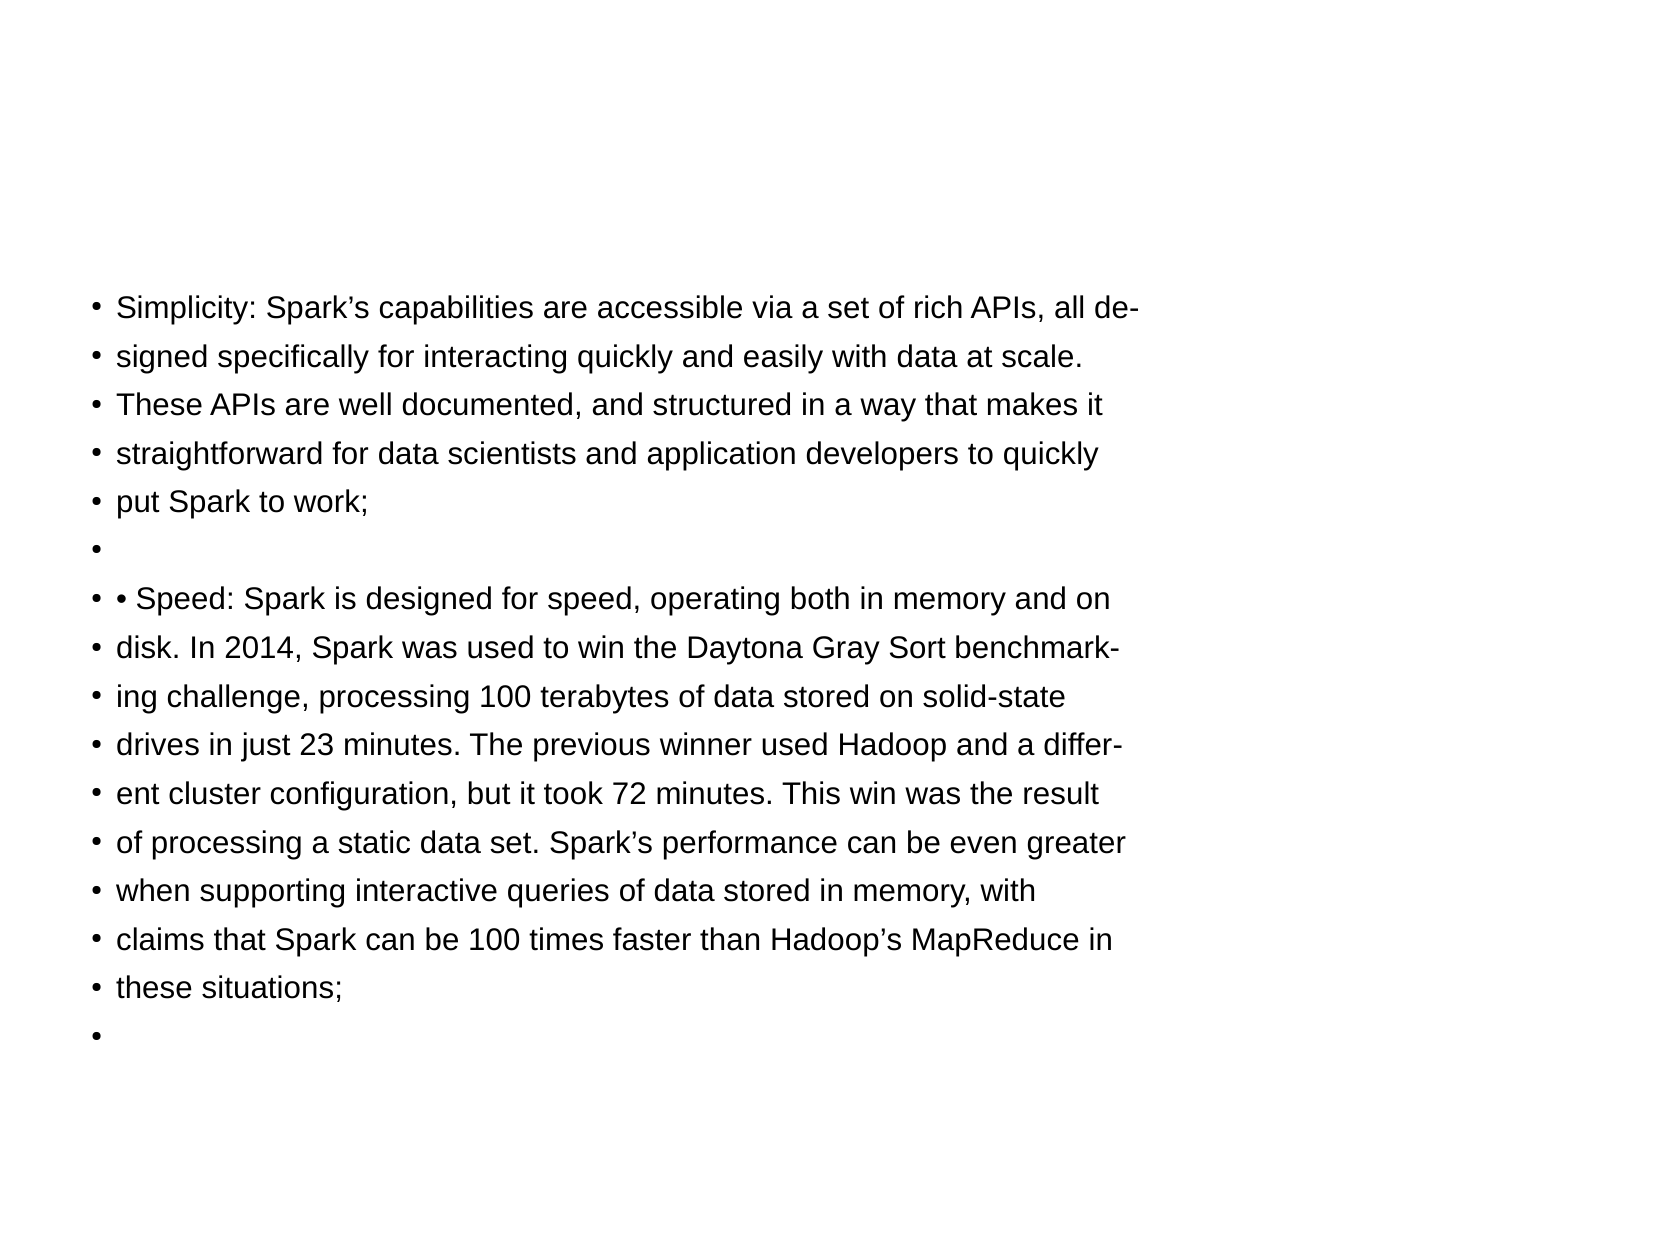

#
Simplicity: Spark’s capabilities are accessible via a set of rich APIs, all de-
signed specifically for interacting quickly and easily with data at scale.
These APIs are well documented, and structured in a way that makes it
straightforward for data scientists and application developers to quickly
put Spark to work;
• Speed: Spark is designed for speed, operating both in memory and on
disk. In 2014, Spark was used to win the Daytona Gray Sort benchmark-
ing challenge, processing 100 terabytes of data stored on solid-state
drives in just 23 minutes. The previous winner used Hadoop and a differ-
ent cluster configuration, but it took 72 minutes. This win was the result
of processing a static data set. Spark’s performance can be even greater
when supporting interactive queries of data stored in memory, with
claims that Spark can be 100 times faster than Hadoop’s MapReduce in
these situations;